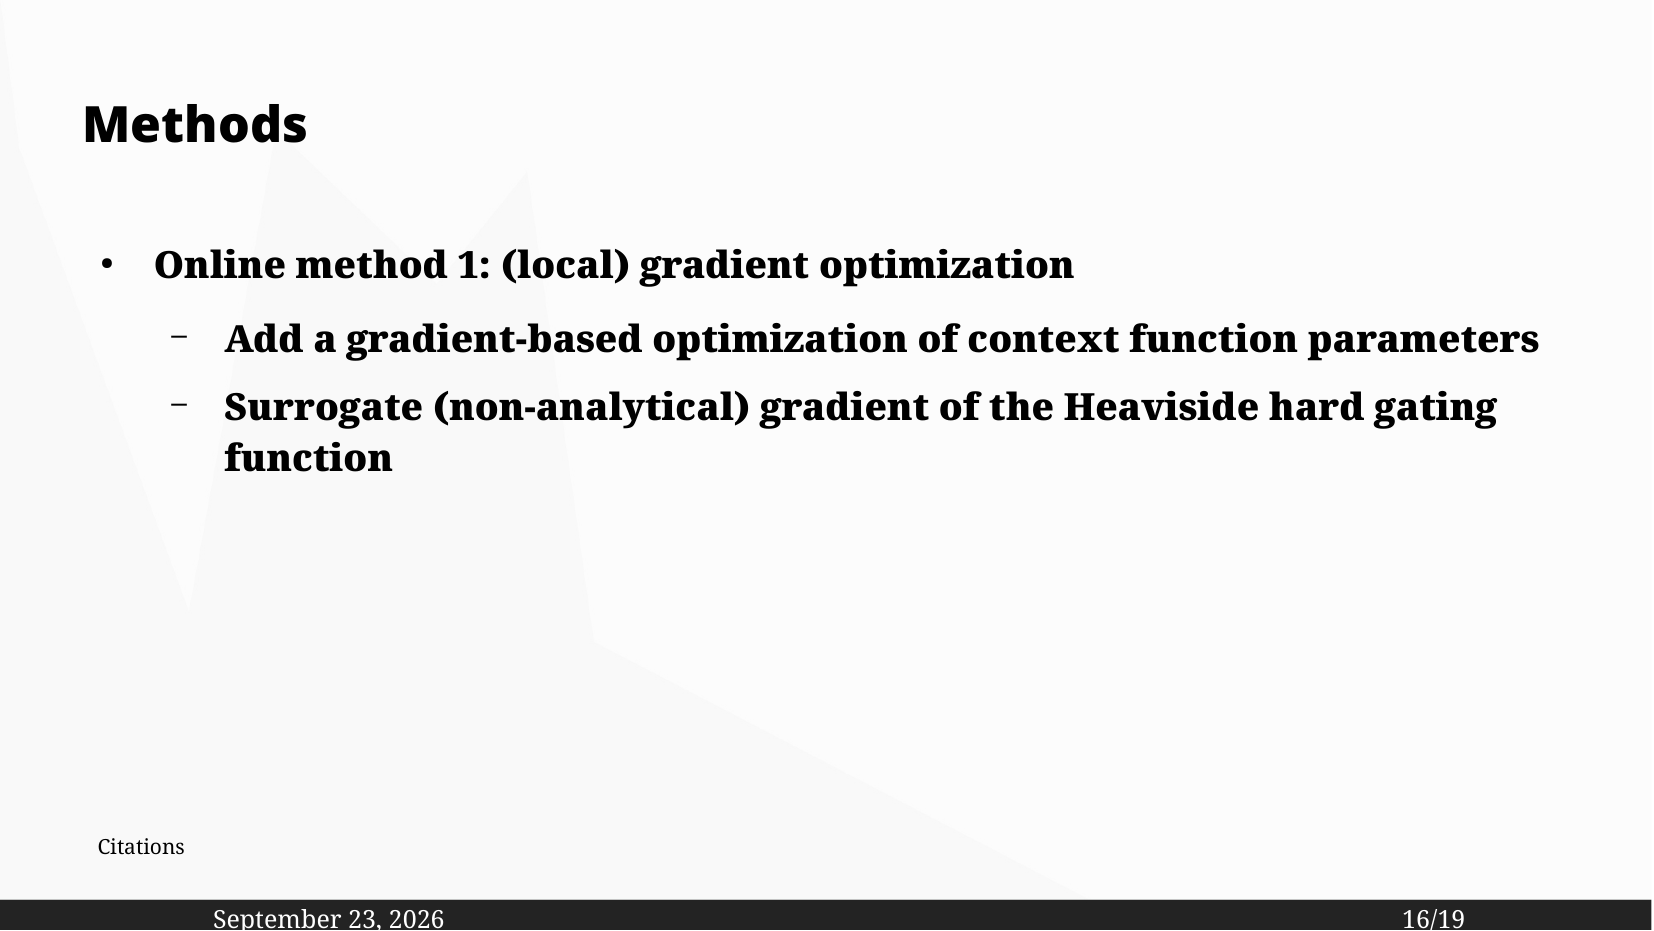

# Methods
Online method 1: (local) gradient optimization
Add a gradient-based optimization of context function parameters
Surrogate (non-analytical) gradient of the Heaviside hard gating function
Citations